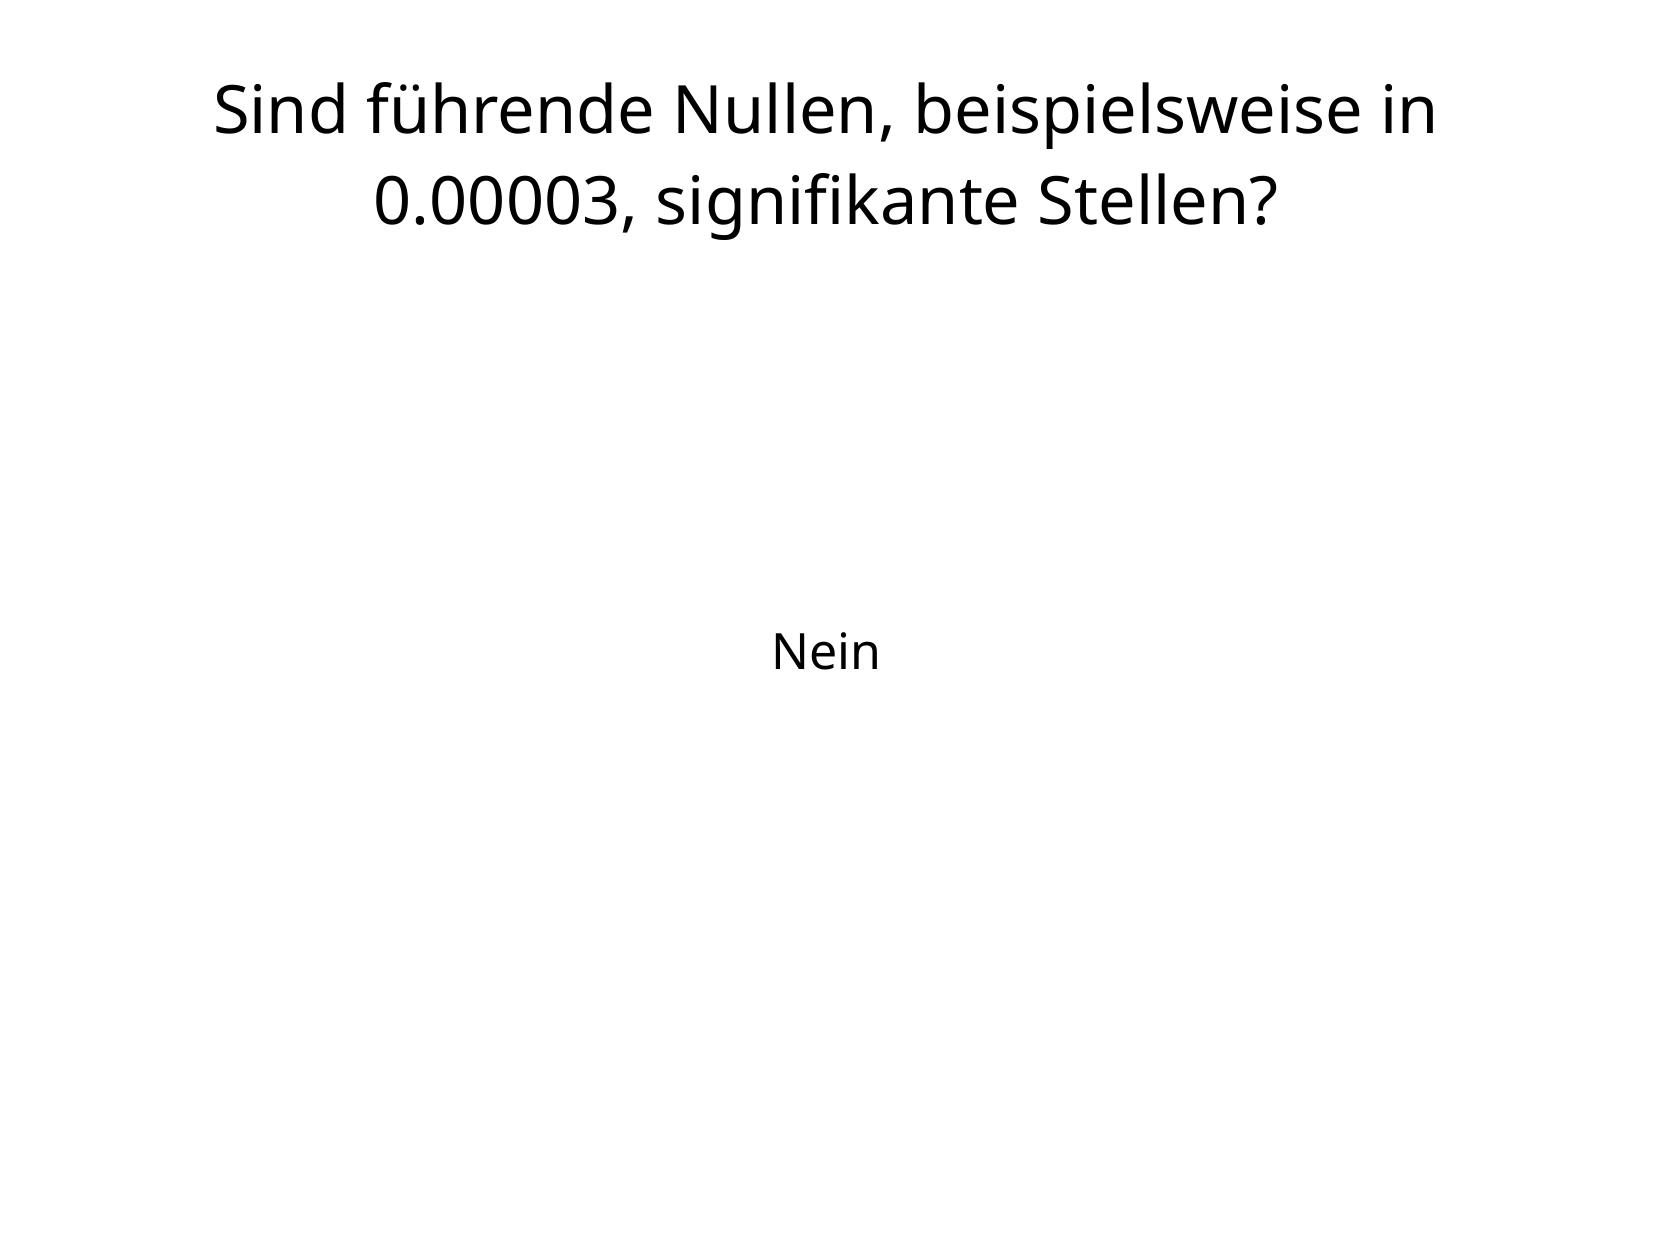

# Sind führende Nullen, beispielsweise in 0.00003, signifikante Stellen?
Nein